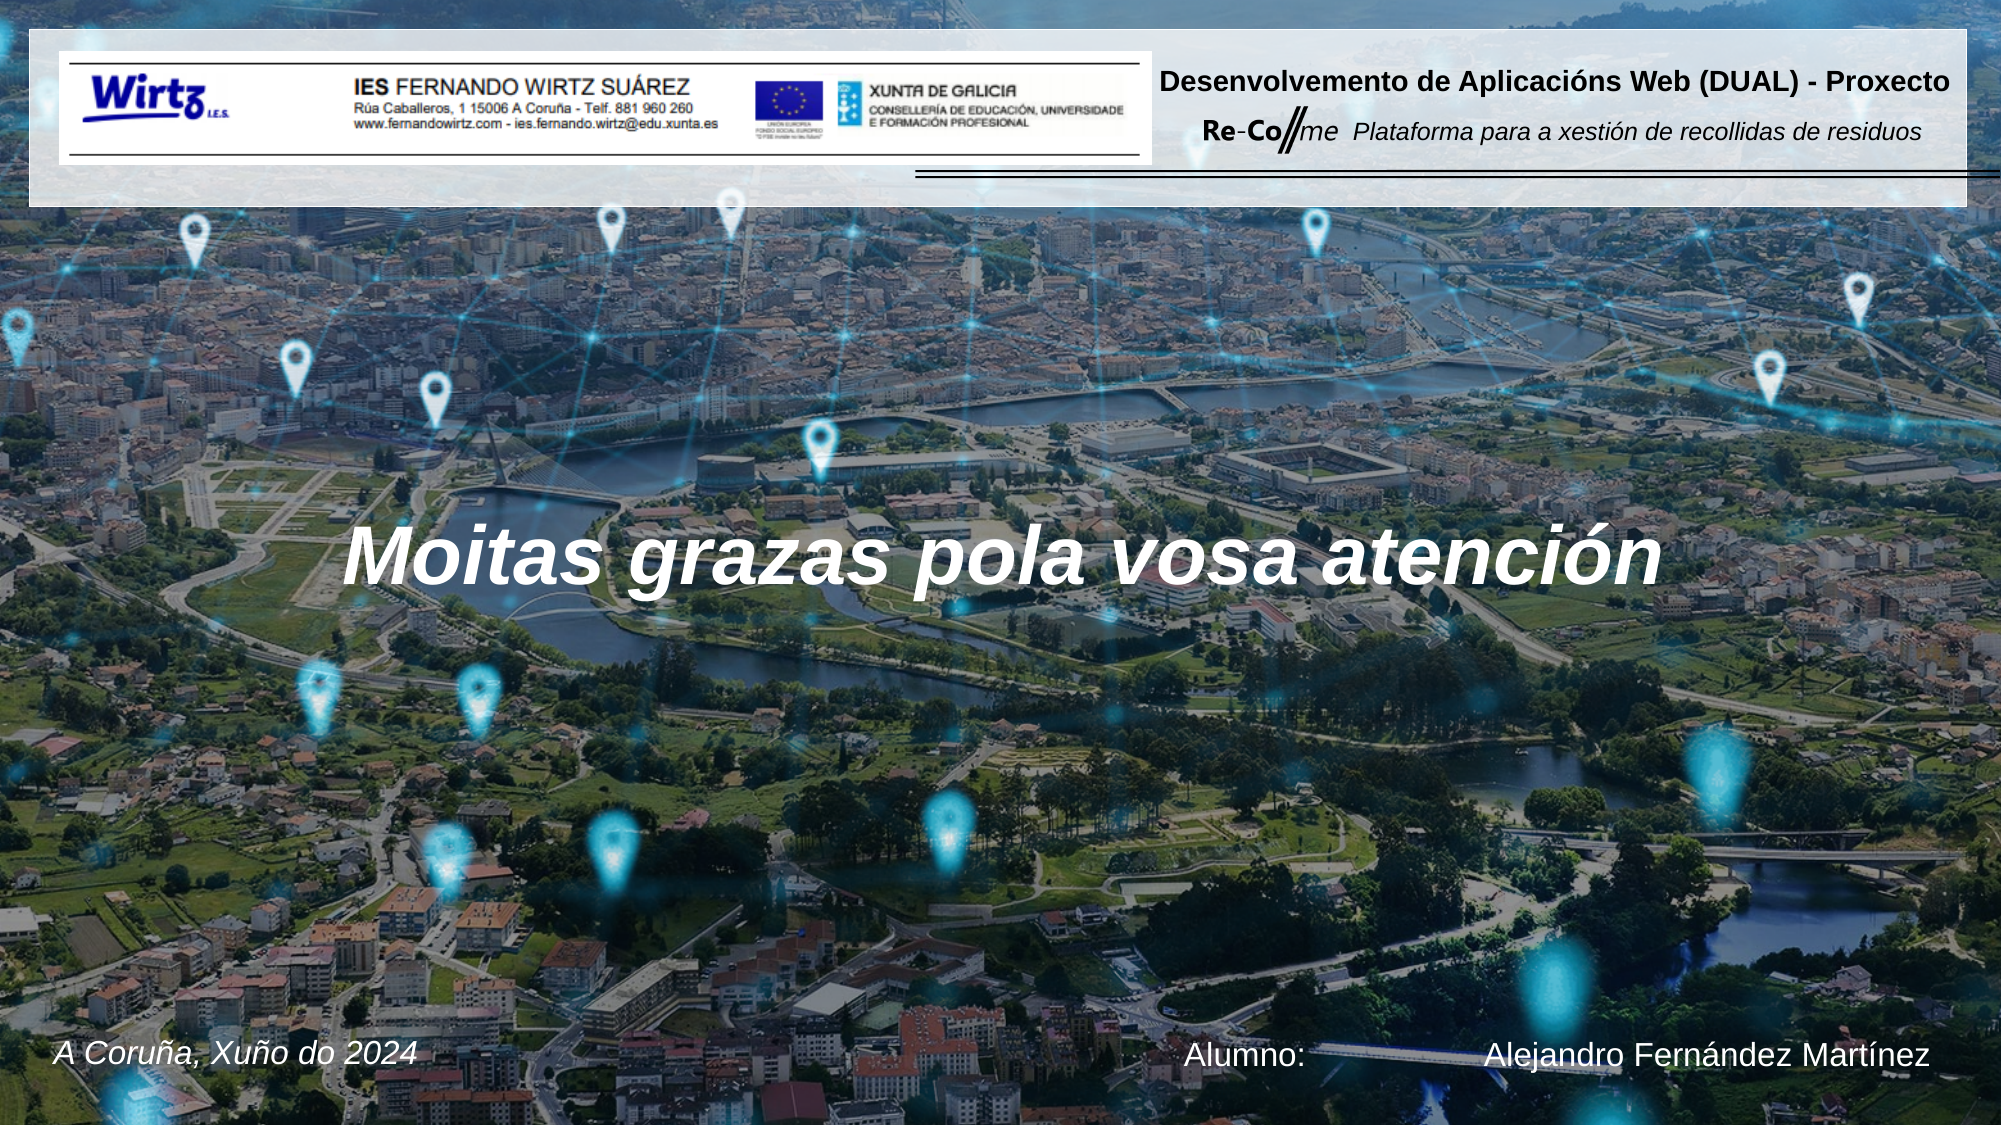

# Desenvolvemento de Aplicacións Web (DUAL) - Proxecto
Plataforma para a xestión de recollidas de residuos
Moitas grazas pola vosa atención
A Coruña, Xuño do 2024
Alumno: 		Alejandro Fernández Martínez